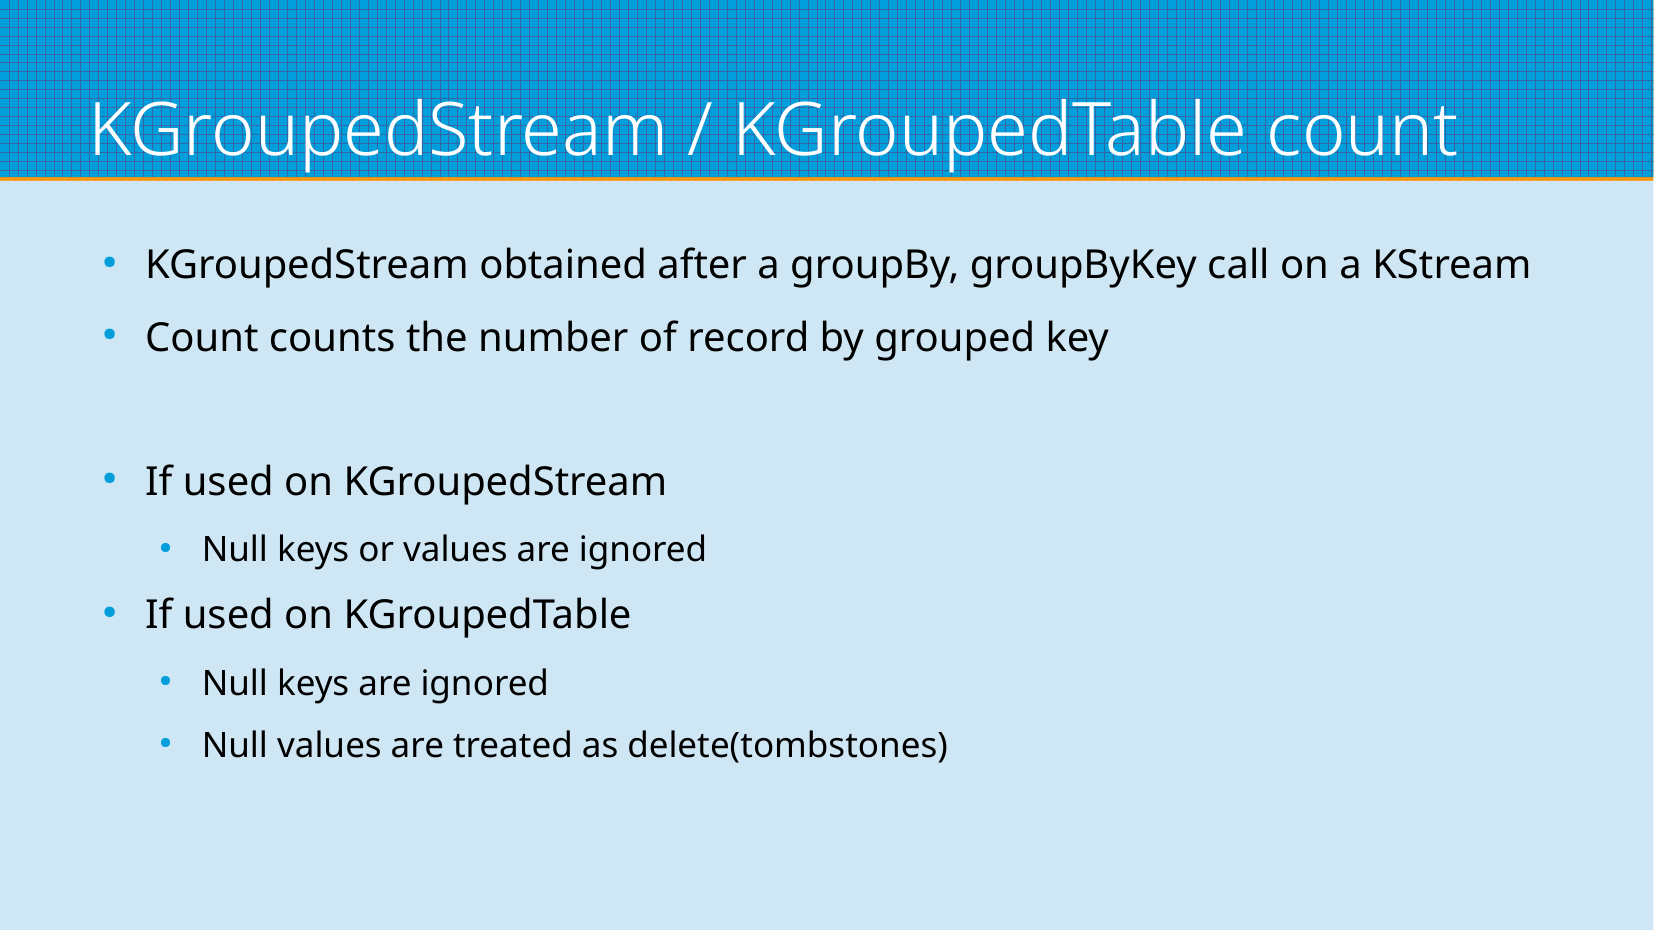

# KGroupedStream / KGroupedTable count
KGroupedStream obtained after a groupBy, groupByKey call on a KStream
Count counts the number of record by grouped key
If used on KGroupedStream
Null keys or values are ignored
If used on KGroupedTable
Null keys are ignored
Null values are treated as delete(tombstones)